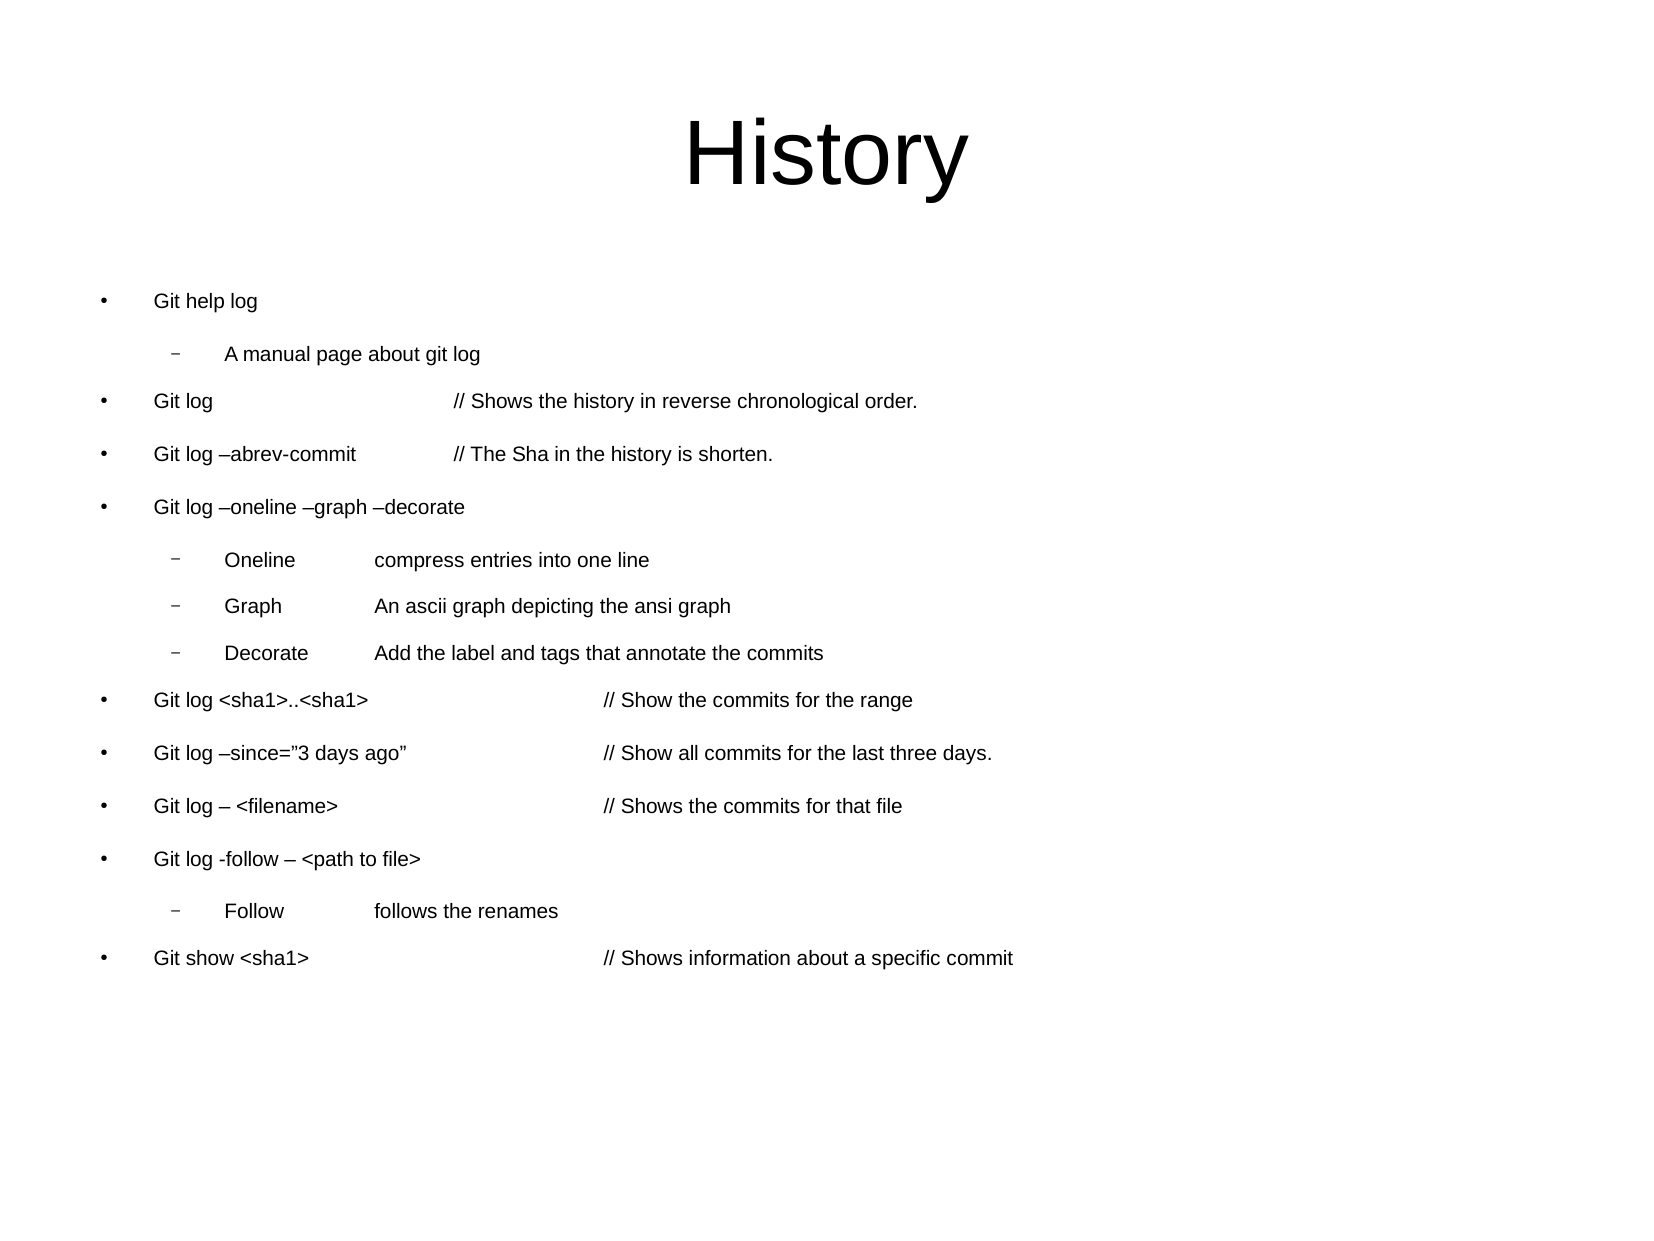

# History
Git help log
A manual page about git log
Git log 				// Shows the history in reverse chronological order.
Git log –abrev-commit		// The Sha in the history is shorten.
Git log –oneline –graph –decorate
Oneline		compress entries into one line
Graph		An ascii graph depicting the ansi graph
Decorate	Add the label and tags that annotate the commits
Git log <sha1>..<sha1>				// Show the commits for the range
Git log –since=”3 days ago”			// Show all commits for the last three days.
Git log – <filename>				// Shows the commits for that file
Git log -follow – <path to file>
Follow		follows the renames
Git show <sha1>				// Shows information about a specific commit